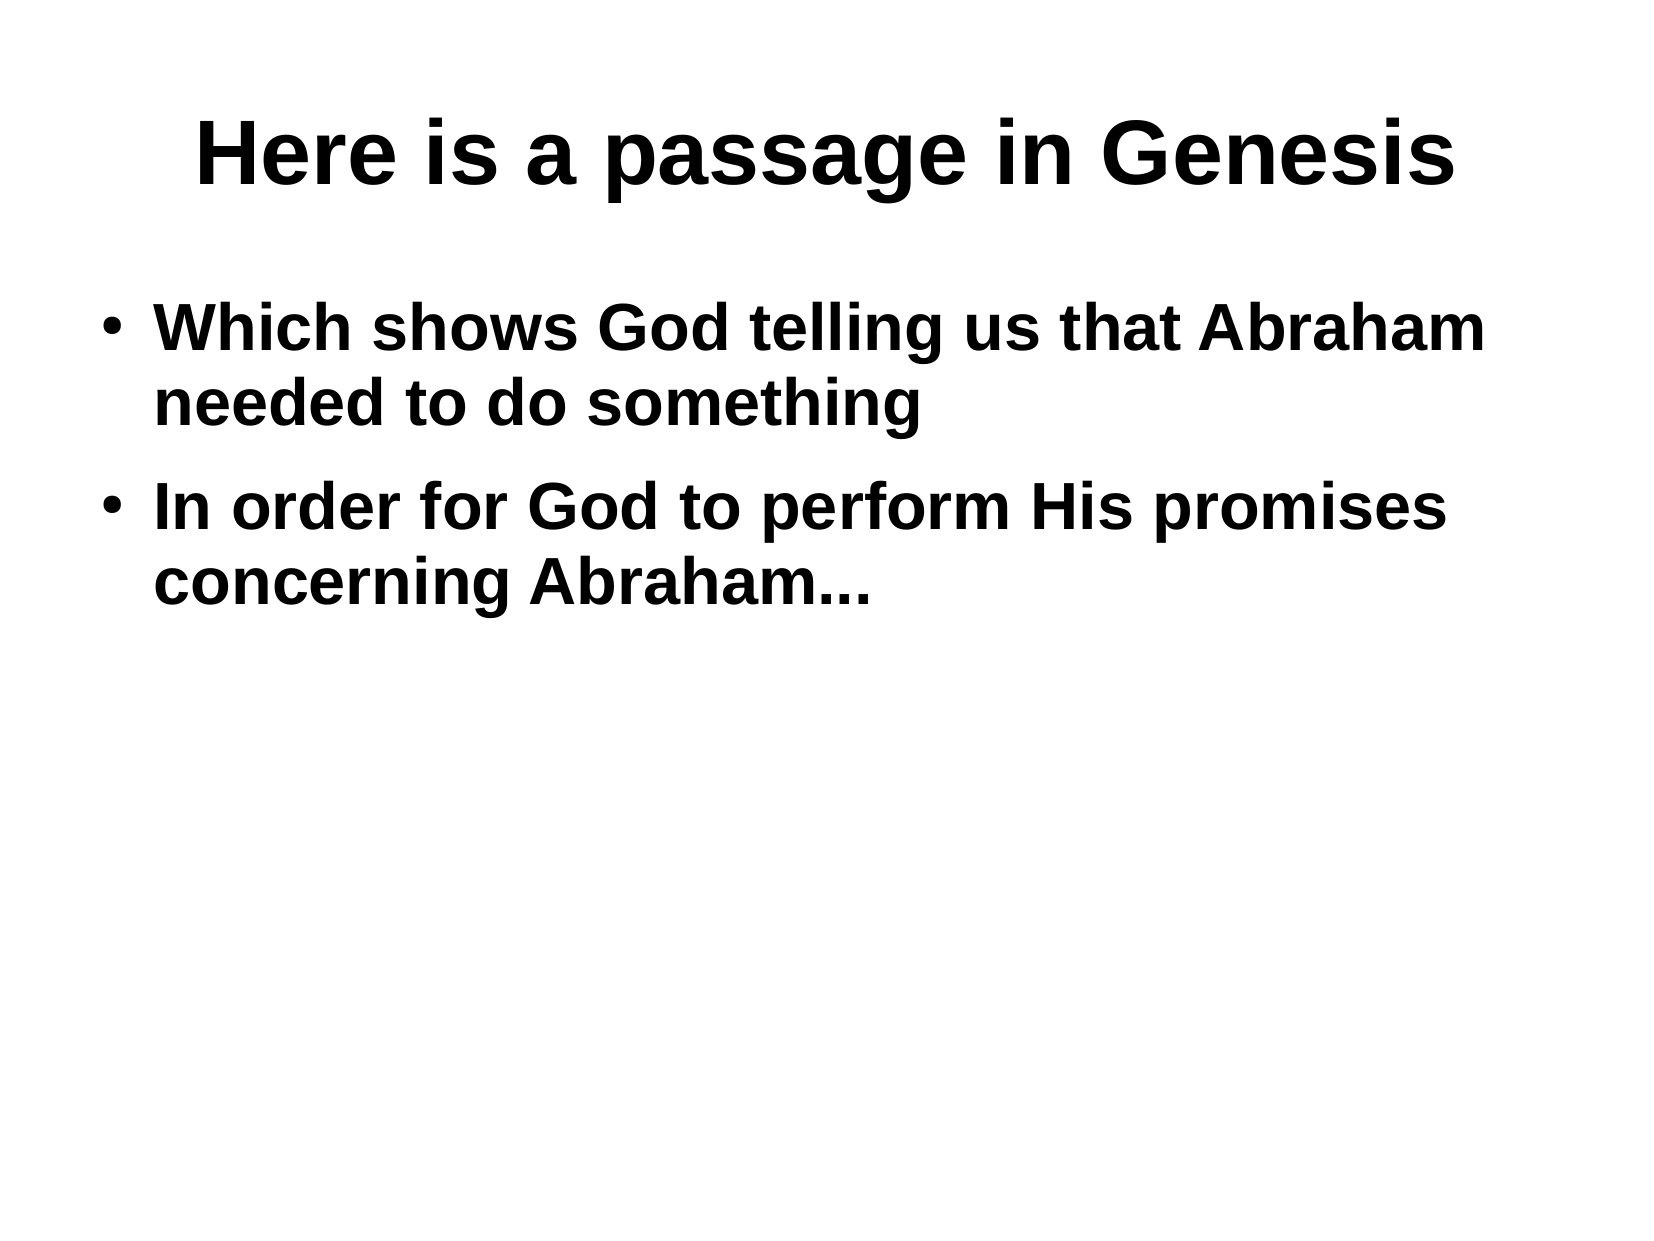

# Here is a passage in Genesis
Which shows God telling us that Abraham needed to do something
In order for God to perform His promises concerning Abraham...